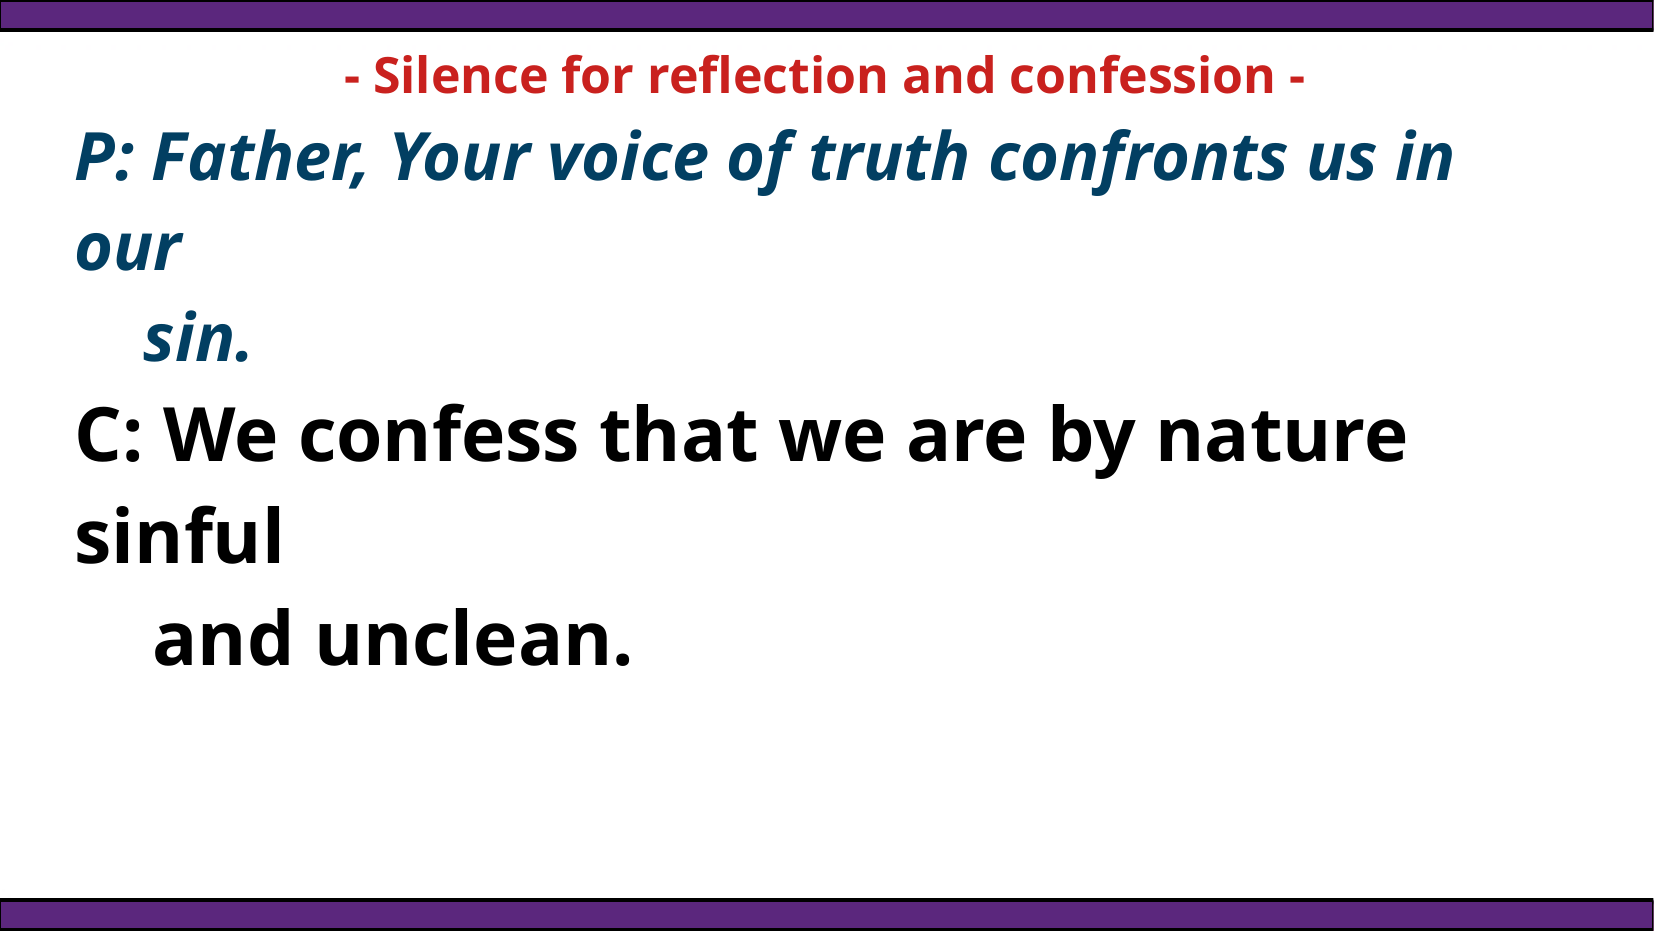

- Silence for reflection and confession -
P: Father, Your voice of truth confronts us in our
 sin.
C: We confess that we are by nature sinful
 and unclean.